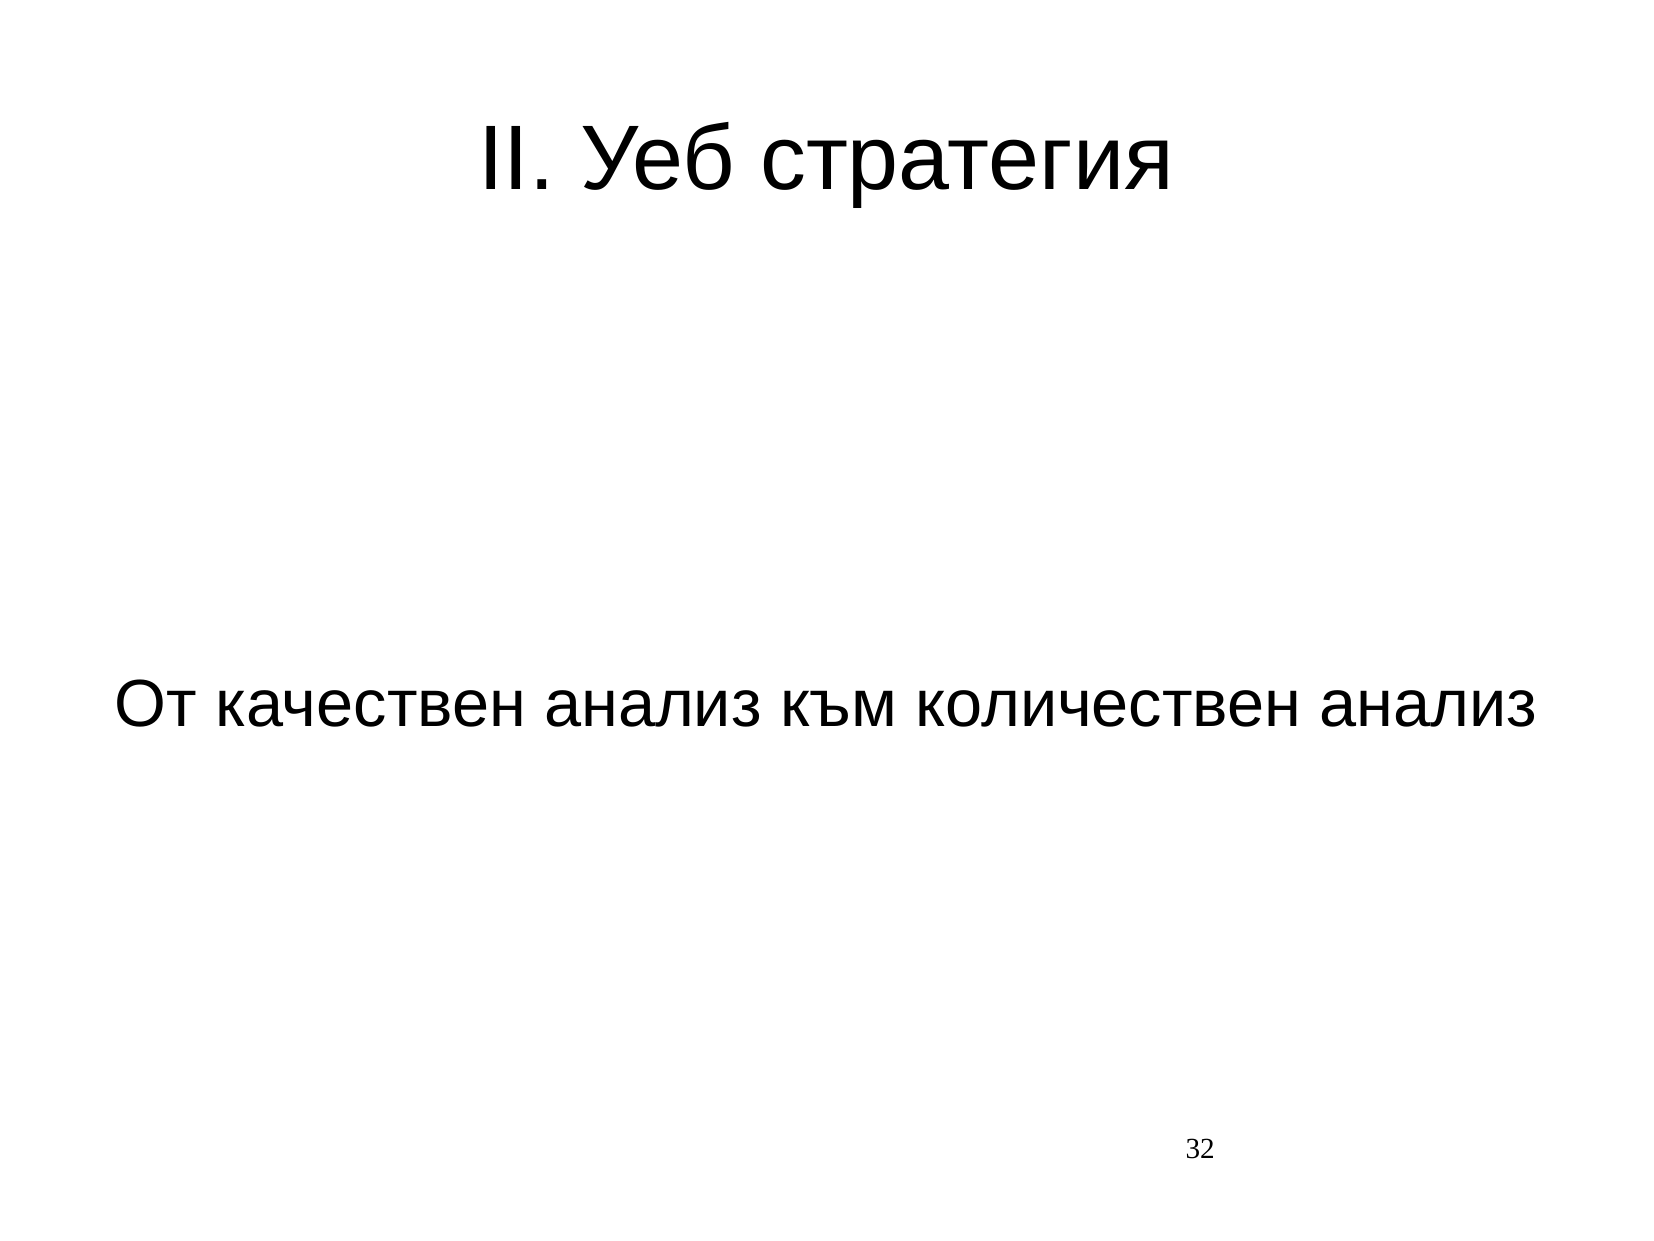

# II. Уеб стратегия
От качествен анализ към количествен анализ